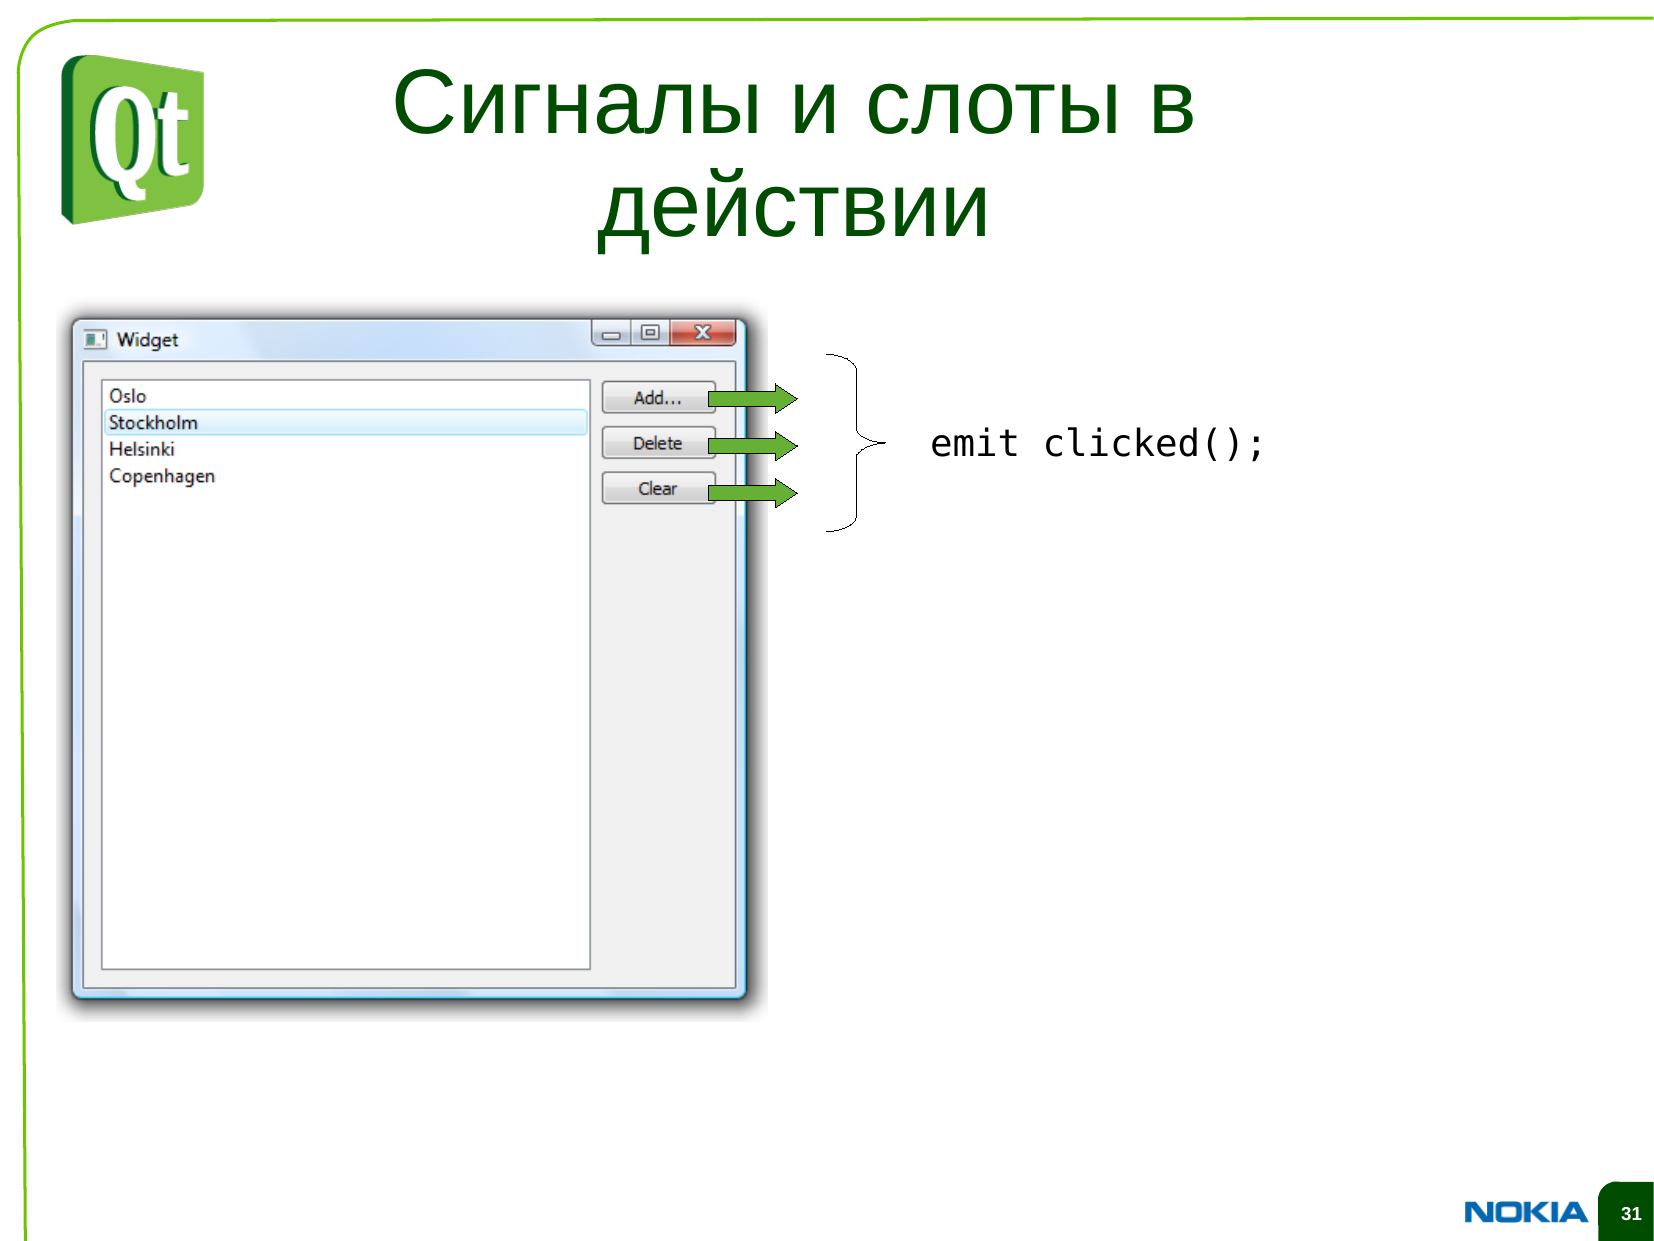

# Сигналы и слоты в действии
emit clicked();